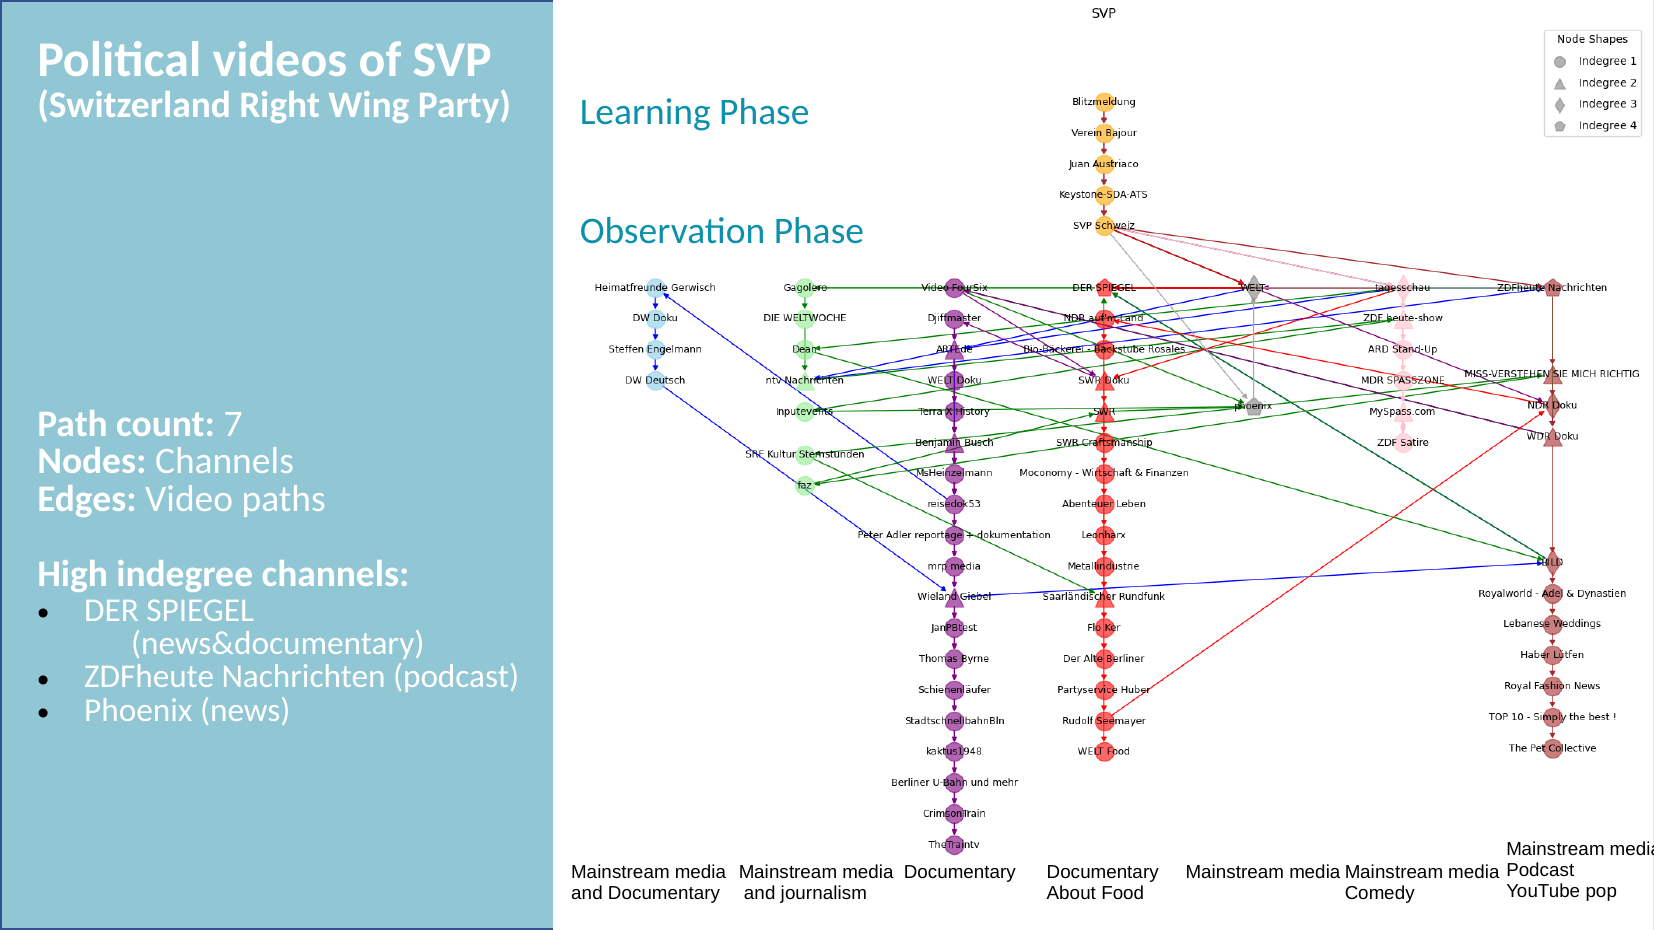

Political videos of SVP
(Switzerland Right Wing Party)
Learning Phase
Observation Phase
Path count: 7
Nodes: Channels
Edges: Video paths
High indegree channels:
DER SPIEGEL (news&documentary)
ZDFheute Nachrichten (podcast)
Phoenix (news)
Mainstream media
Podcast
YouTube pop
Mainstream media
and Documentary
Mainstream media
 and journalism
Documentary
Documentary
About Food
Mainstream media
Mainstream media
Comedy